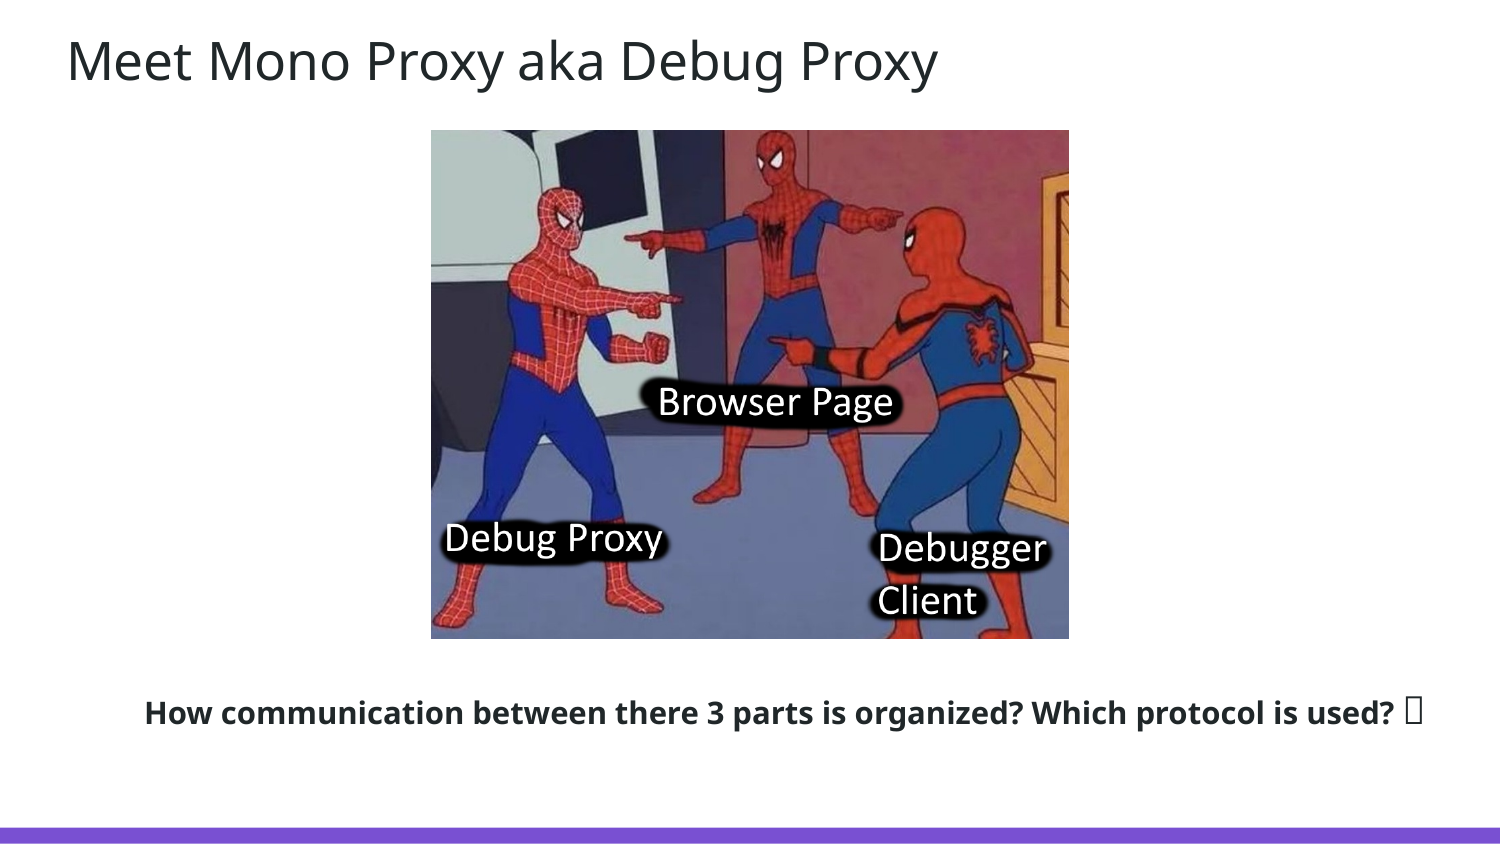

# Meet Mono Proxy aka Debug Proxy
How communication between there 3 parts is organized? Which protocol is used? 🤔